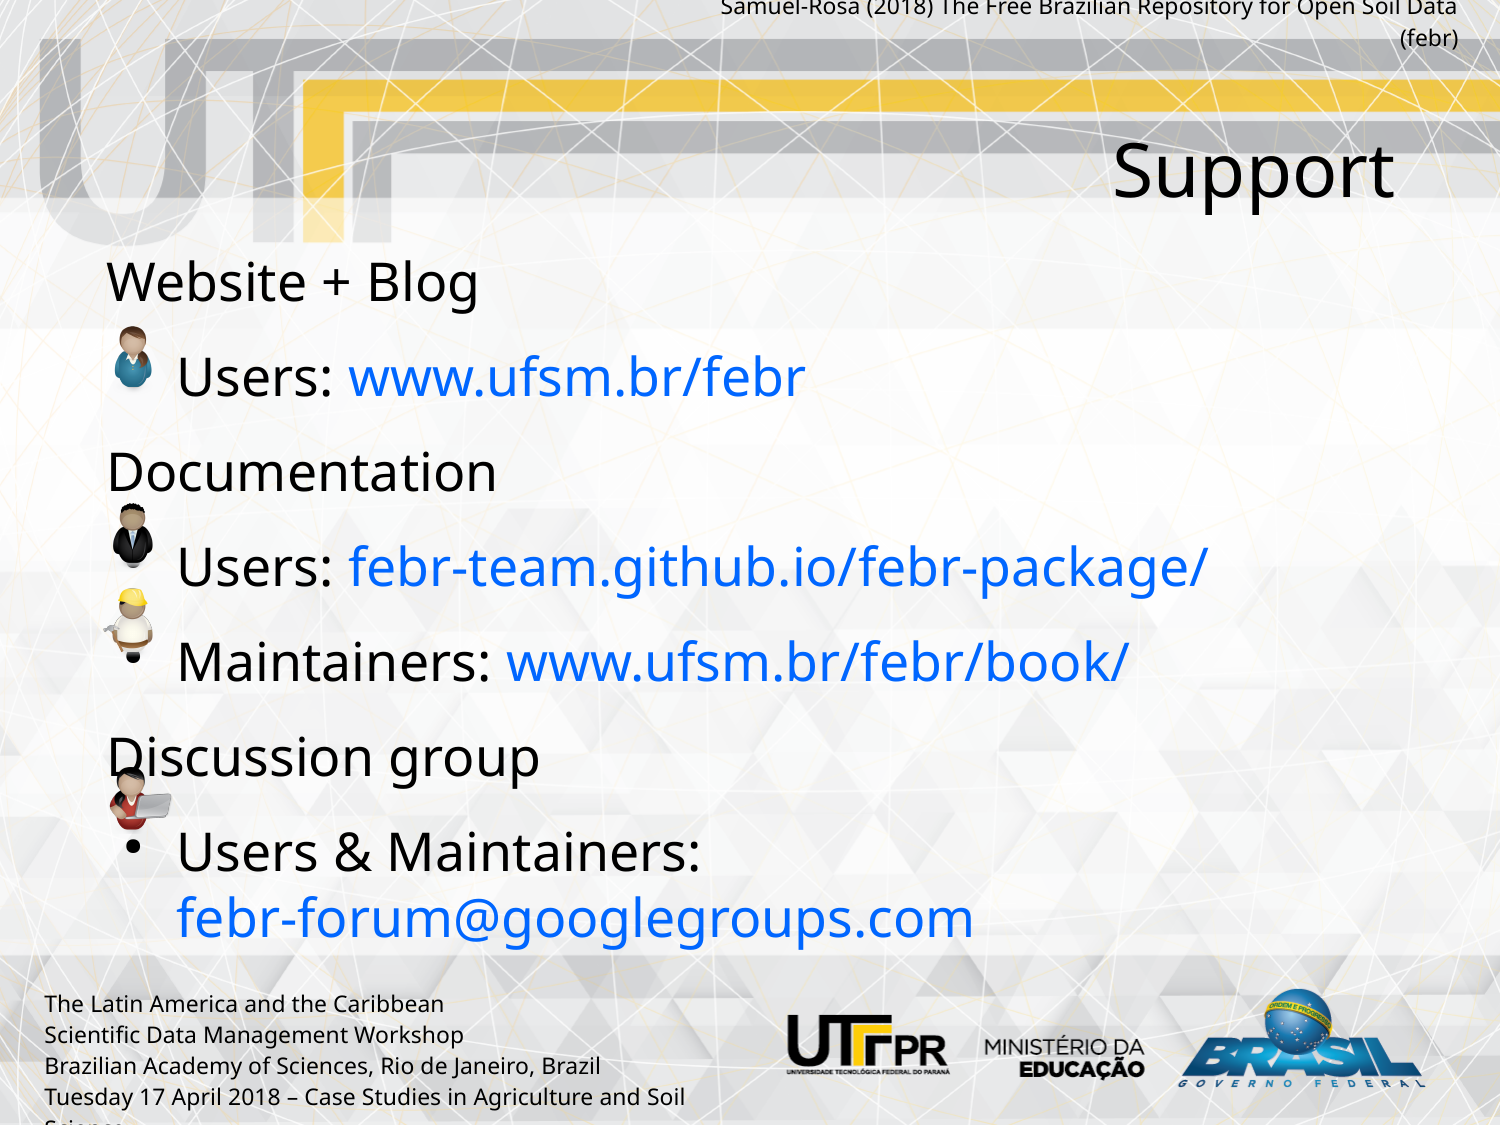

Samuel-Rosa (2018) The Free Brazilian Repository for Open Soil Data (febr)
# Support
Website + Blog
Users: www.ufsm.br/febr
Documentation
Users: febr-team.github.io/febr-package/
Maintainers: www.ufsm.br/febr/book/
Discussion group
Users & Maintainers: febr-forum@googlegroups.com
The Latin America and the Caribbean
Scientific Data Management Workshop
Brazilian Academy of Sciences, Rio de Janeiro, Brazil
Tuesday 17 April 2018 – Case Studies in Agriculture and Soil Science